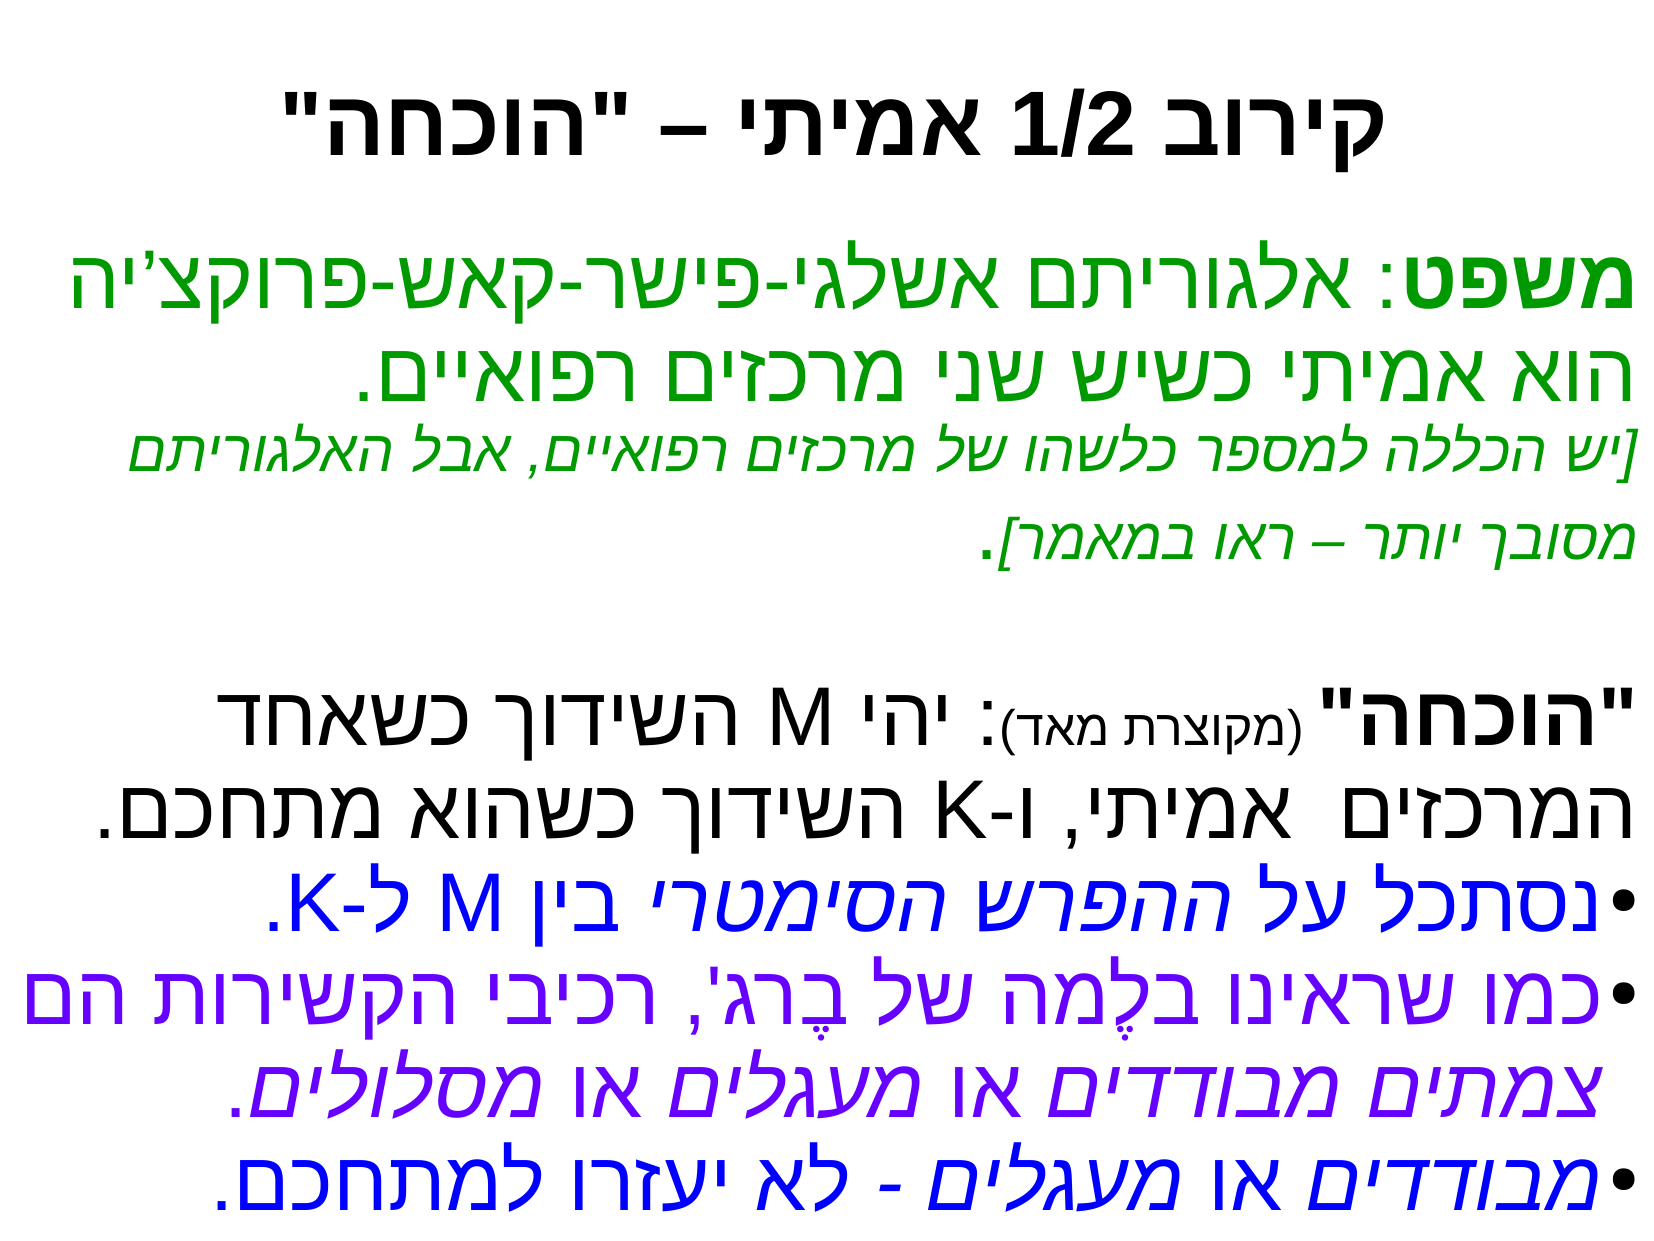

# קירוב 1/2 אמיתי – "הוכחה"
משפט: אלגוריתם אשלגי-פישר-קאש-פרוקצ’יה הוא אמיתי כשיש שני מרכזים רפואיים.
[יש הכללה למספר כלשהו של מרכזים רפואיים, אבל האלגוריתם מסובך יותר – ראו במאמר].
"הוכחה" (מקוצרת מאד): יהי M השידוך כשאחד המרכזים אמיתי, ו-K השידוך כשהוא מתחכם.
נסתכל על ההפרש הסימטרי בין M ל-K.
כמו שראינו בלֶמה של בֶרג', רכיבי הקשירות הם צמתים מבודדים או מעגלים או מסלולים.
מבודדים או מעגלים - לא יעזרו למתחכם.